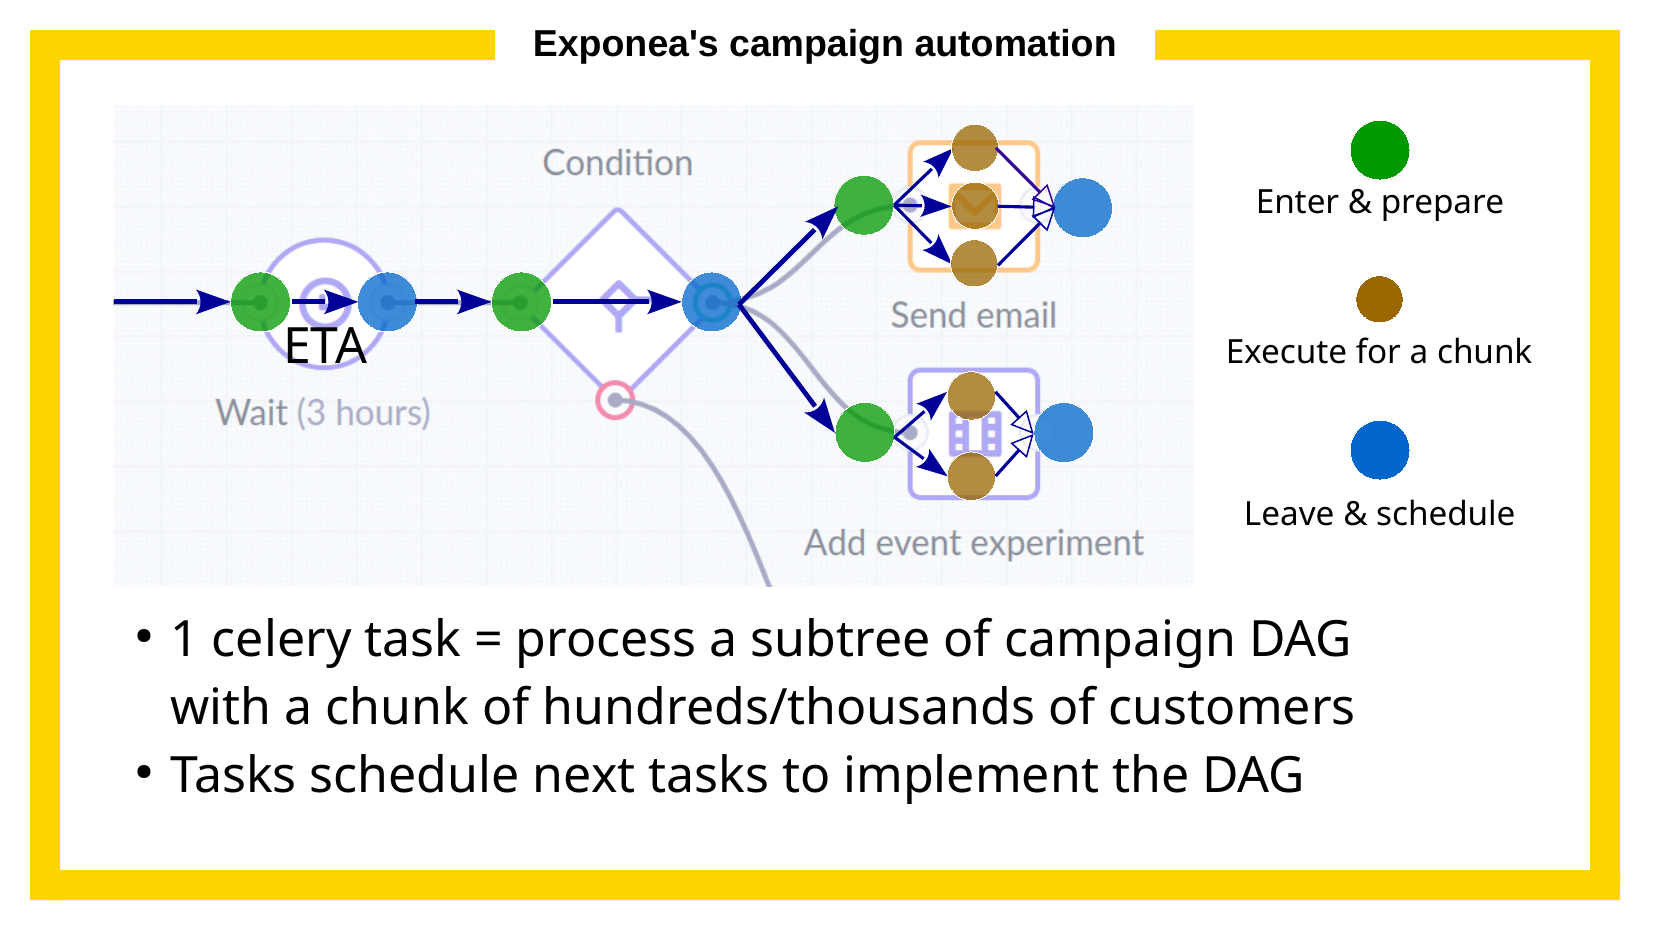

Exponea's campaign automation
1 celery task = process a subtree of campaign DAG
with a chunk of hundreds/thousands of customers
Tasks schedule next tasks to implement the DAG
Enter & prepare
Execute for a chunk
ETA
Leave & schedule